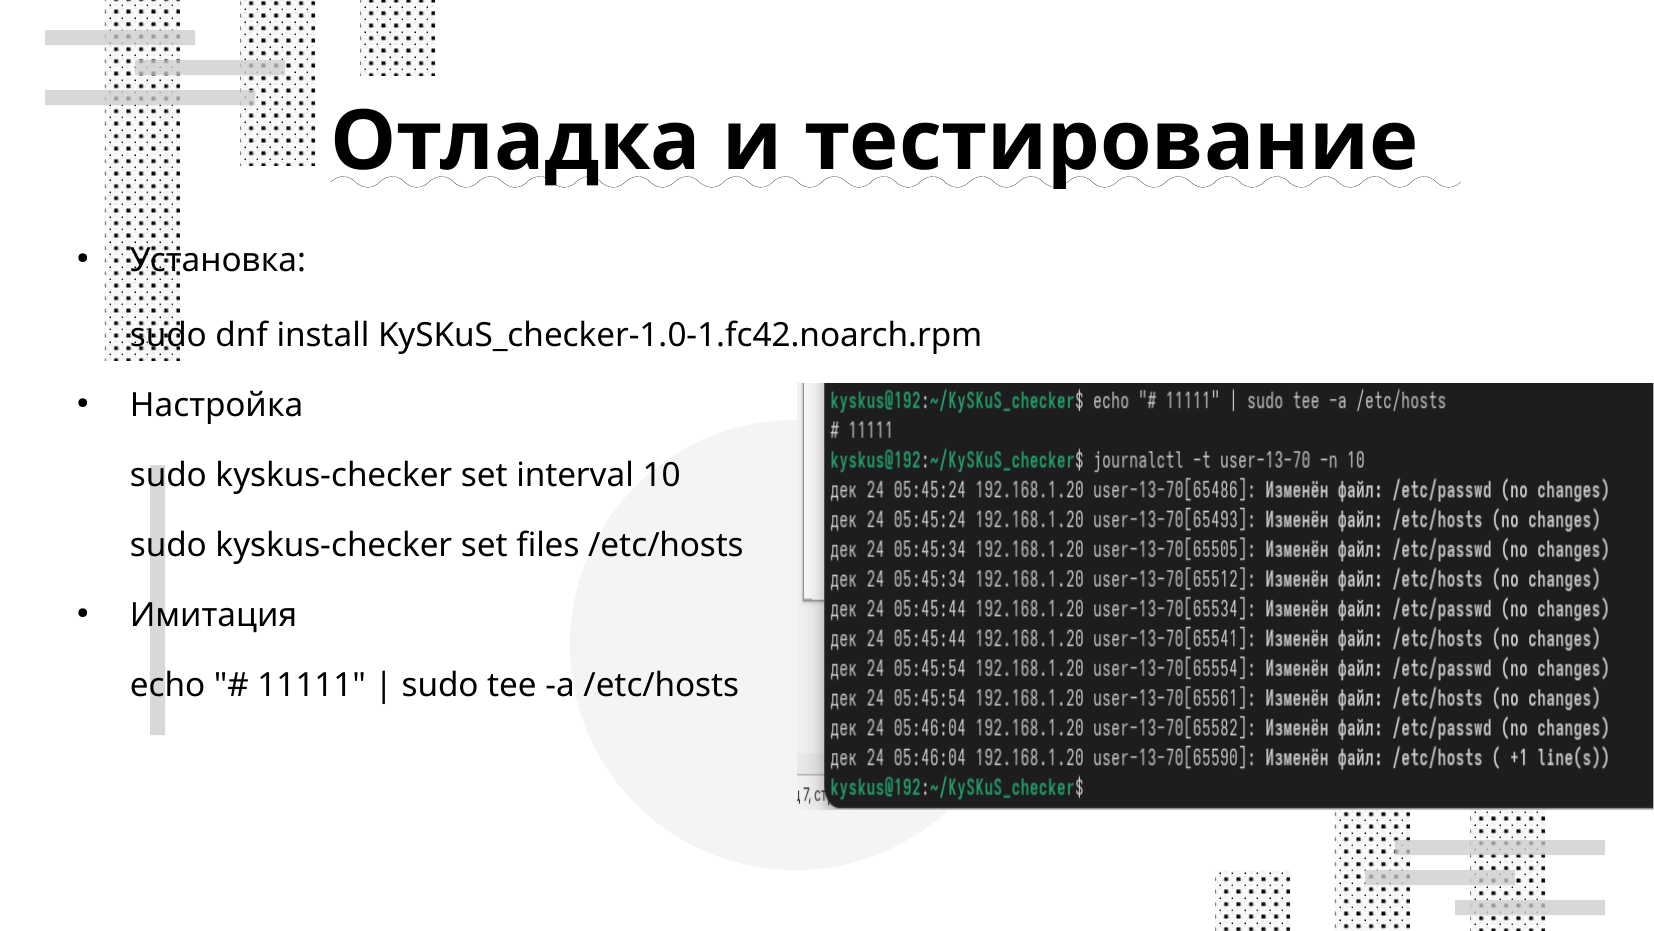

# Отладка и тестирование
Установка:
sudo dnf install KySKuS_checker-1.0-1.fc42.noarch.rpm
Настройка
sudo kyskus-checker set interval 10
sudo kyskus-checker set files /etc/hosts
Имитация
echo "# 11111" | sudo tee -a /etc/hosts